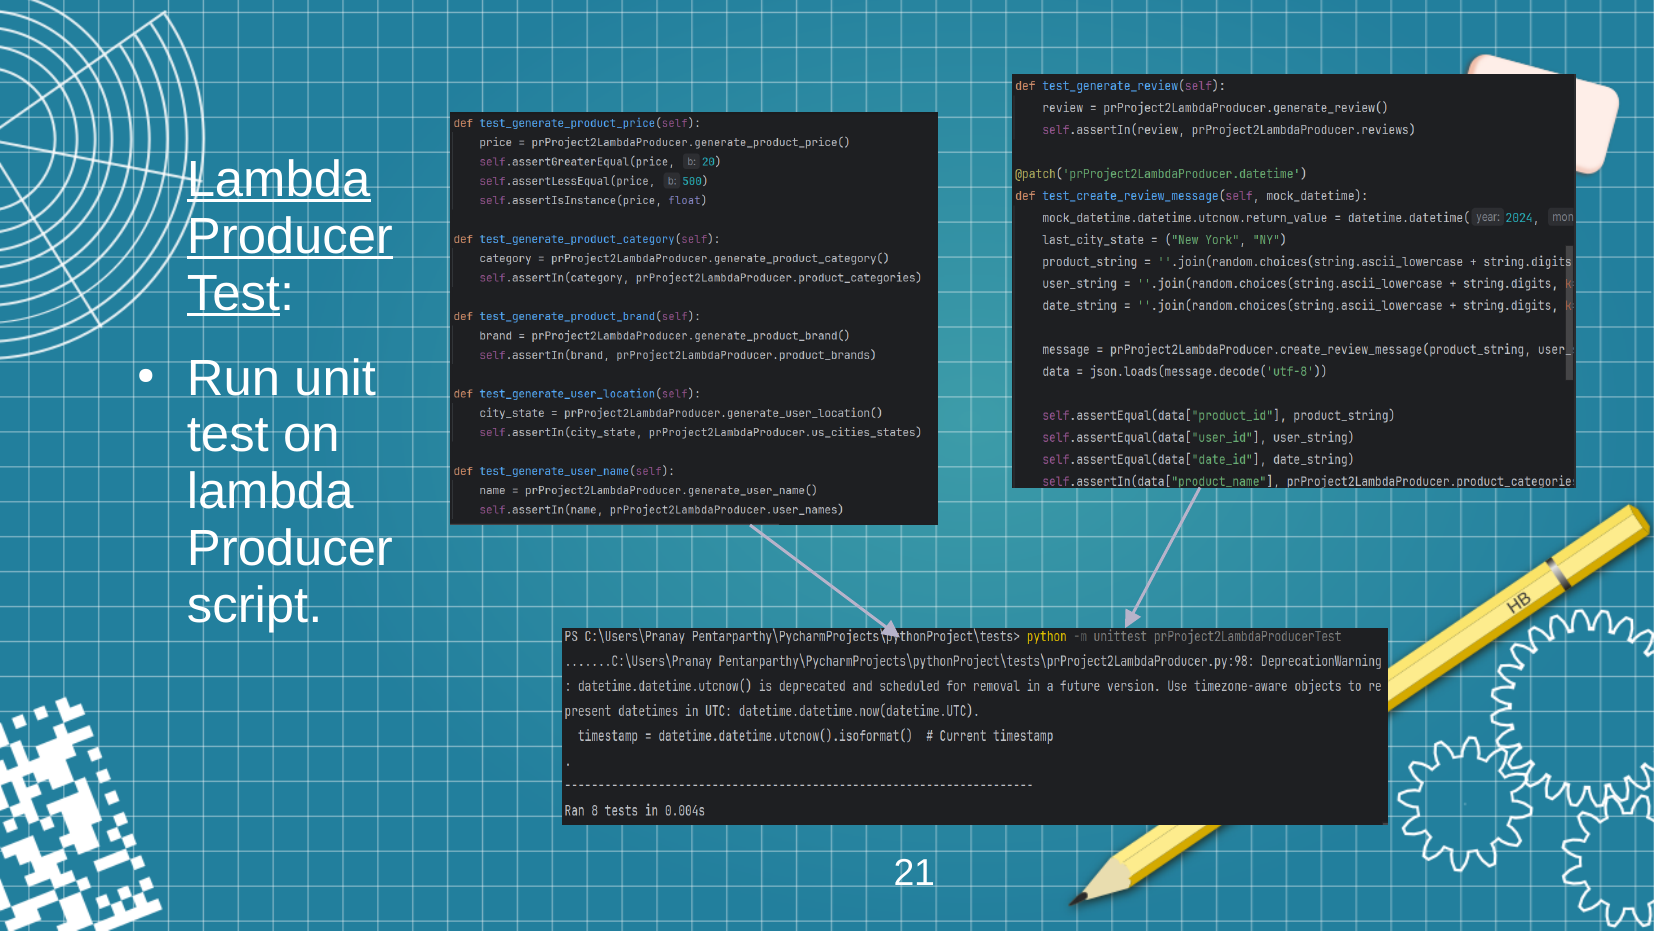

# Lambda Producer Test:
Run unit test on lambda Producer script.